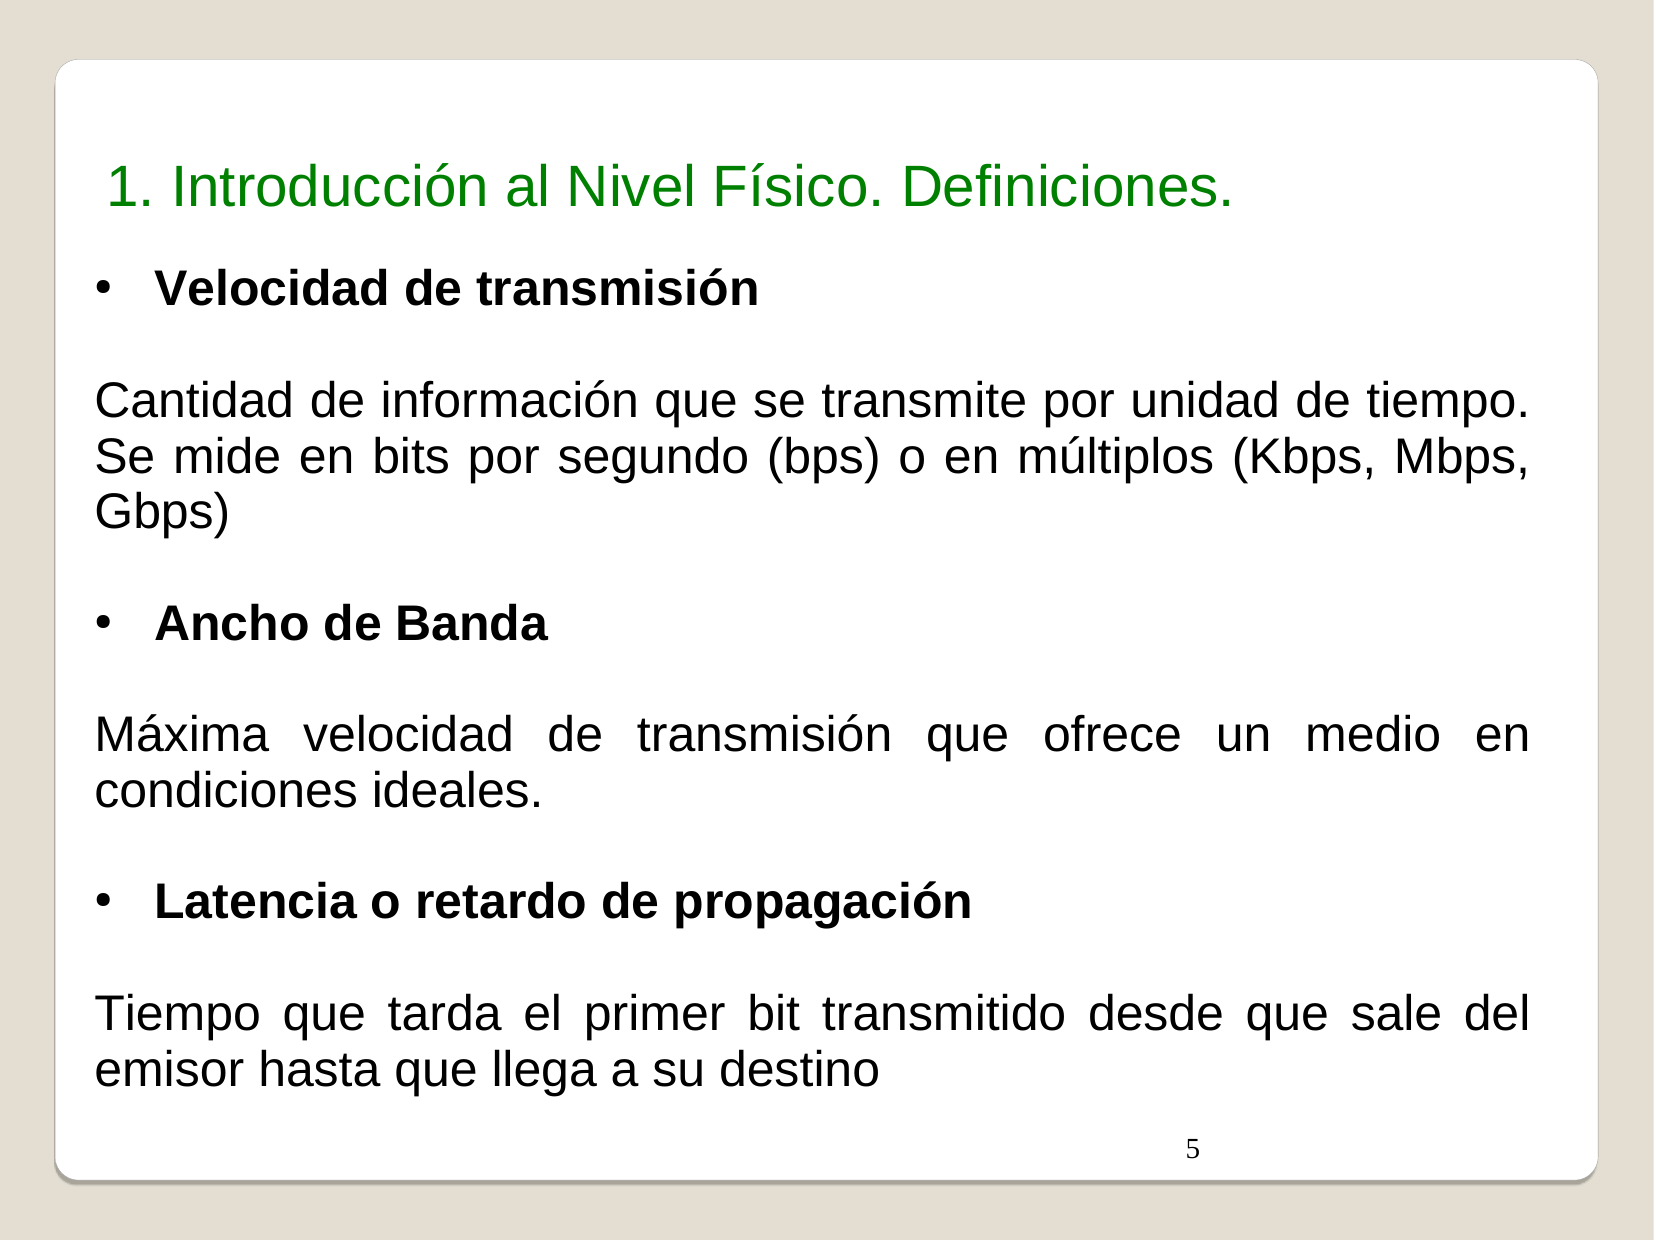

1. Introducción al Nivel Físico. Definiciones.
 Velocidad de transmisión
Cantidad de información que se transmite por unidad de tiempo. Se mide en bits por segundo (bps) o en múltiplos (Kbps, Mbps, Gbps)
 Ancho de Banda
Máxima velocidad de transmisión que ofrece un medio en condiciones ideales.
 Latencia o retardo de propagación
Tiempo que tarda el primer bit transmitido desde que sale del emisor hasta que llega a su destino
#